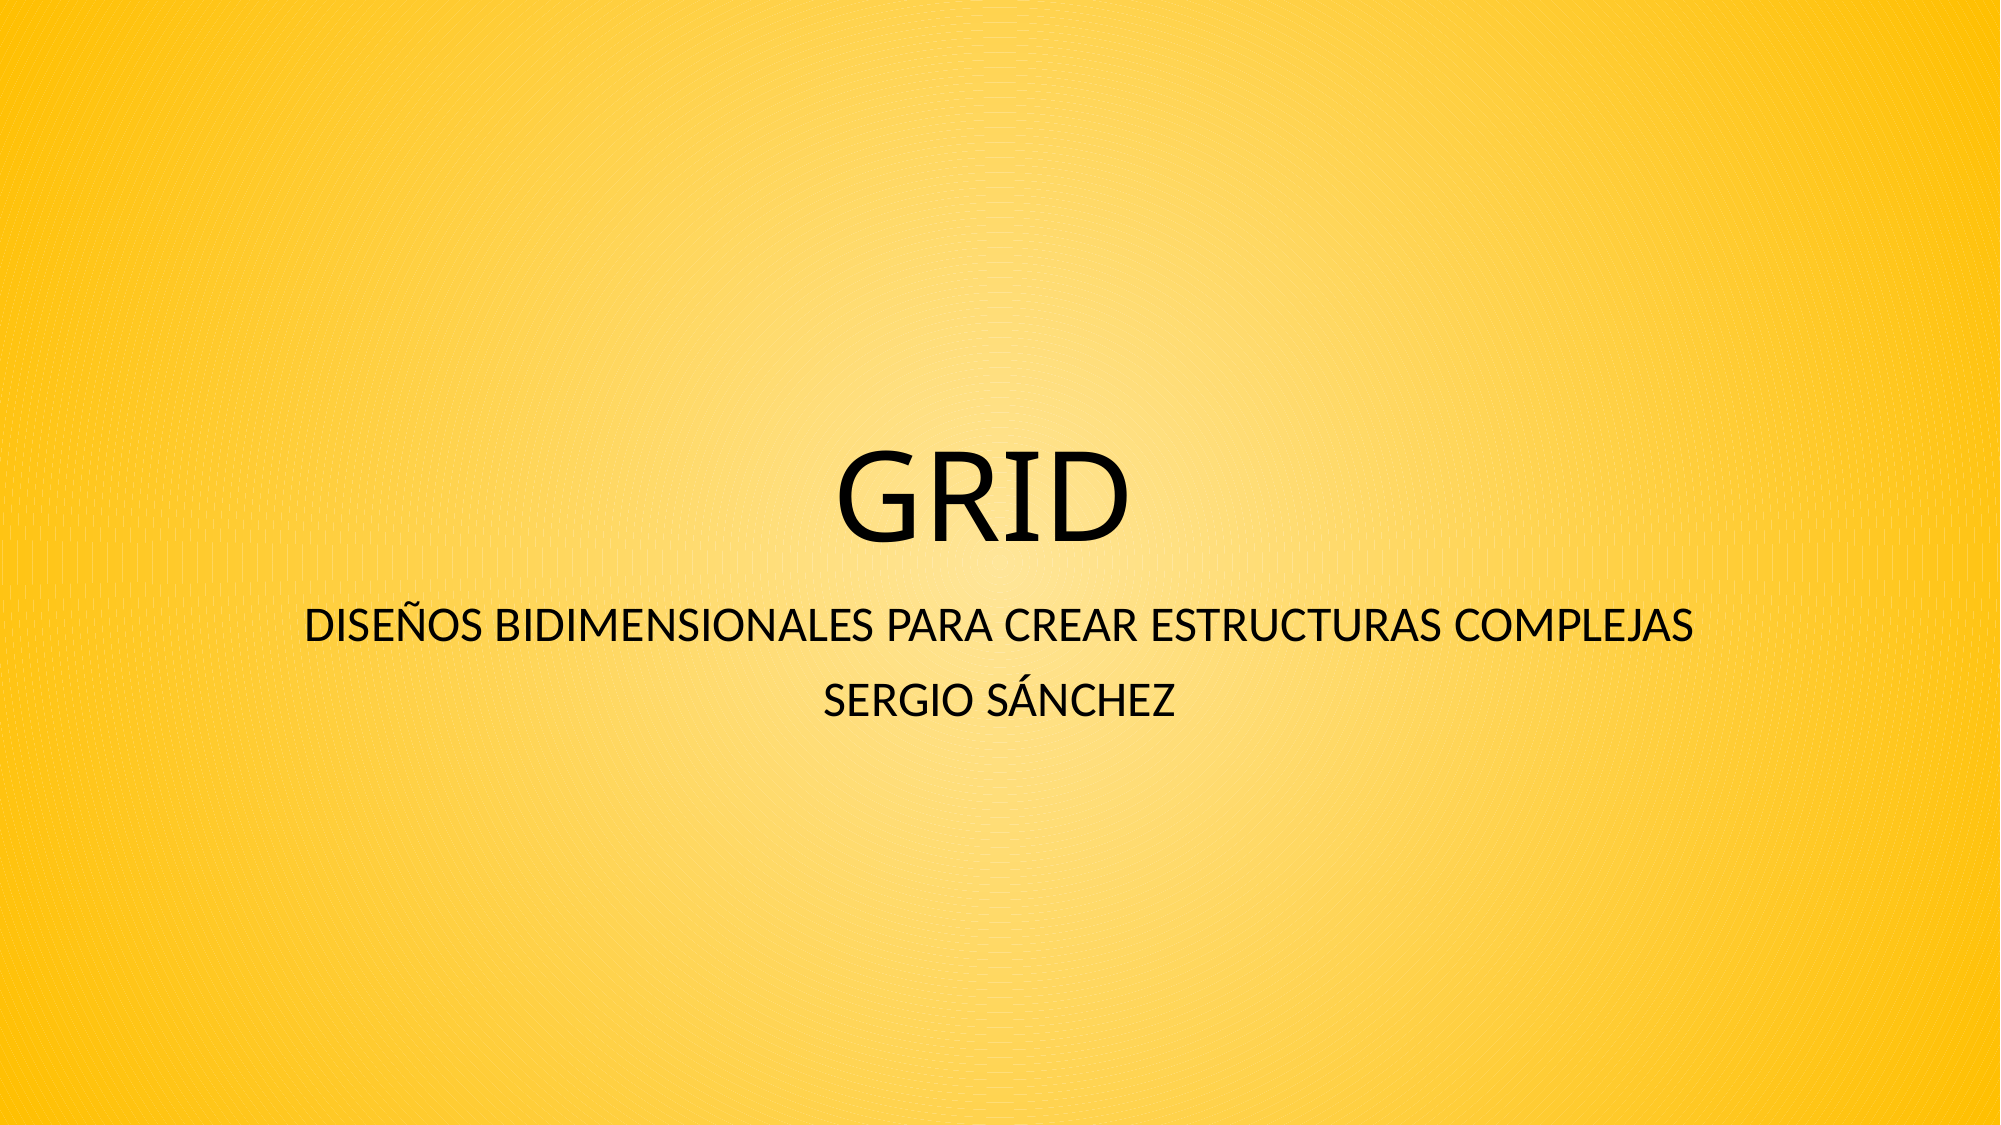

# GRID
DISEÑOS BIDIMENSIONALES PARA CREAR ESTRUCTURAS COMPLEJAS
SERGIO SÁNCHEZ